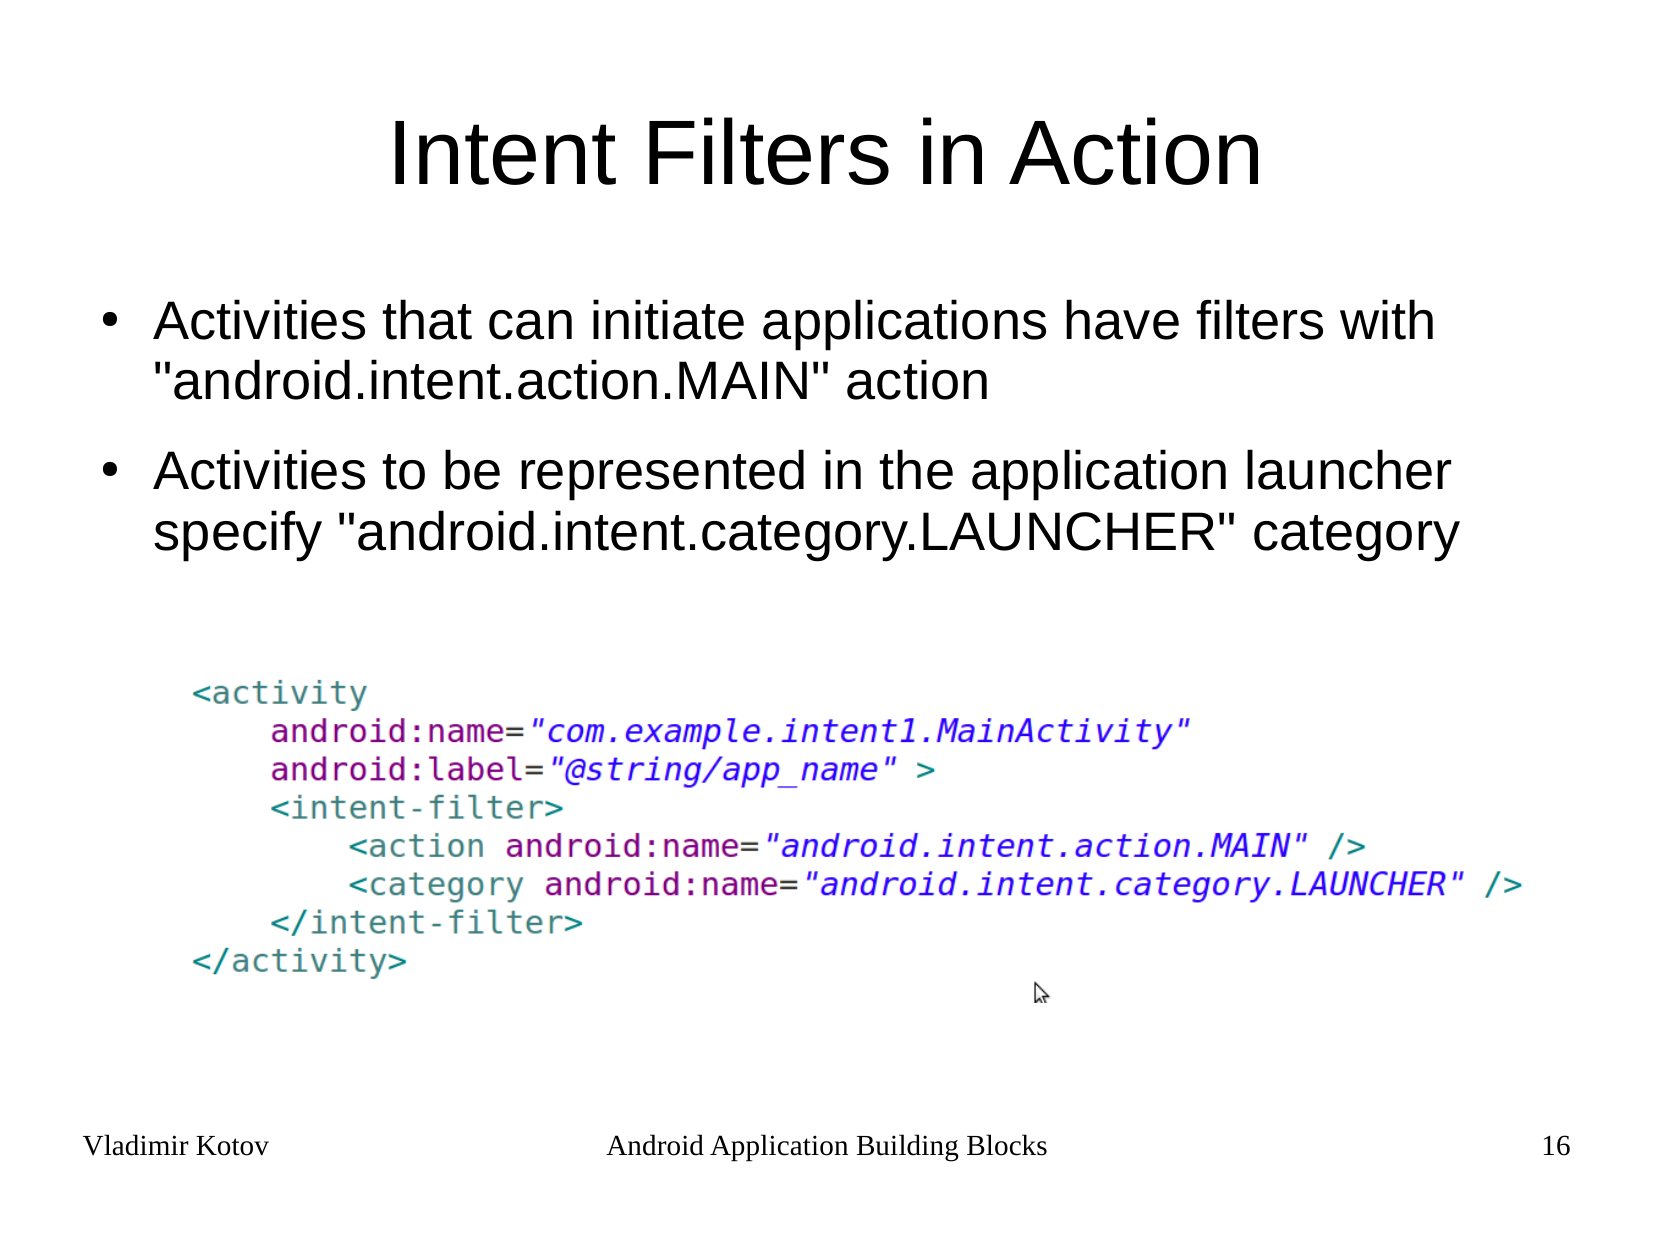

# Intent Filters in Action
Activities that can initiate applications have filters with "android.intent.action.MAIN" action
Activities to be represented in the application launcher specify "android.intent.category.LAUNCHER" category
Vladimir Kotov
Android Application Building Blocks
16